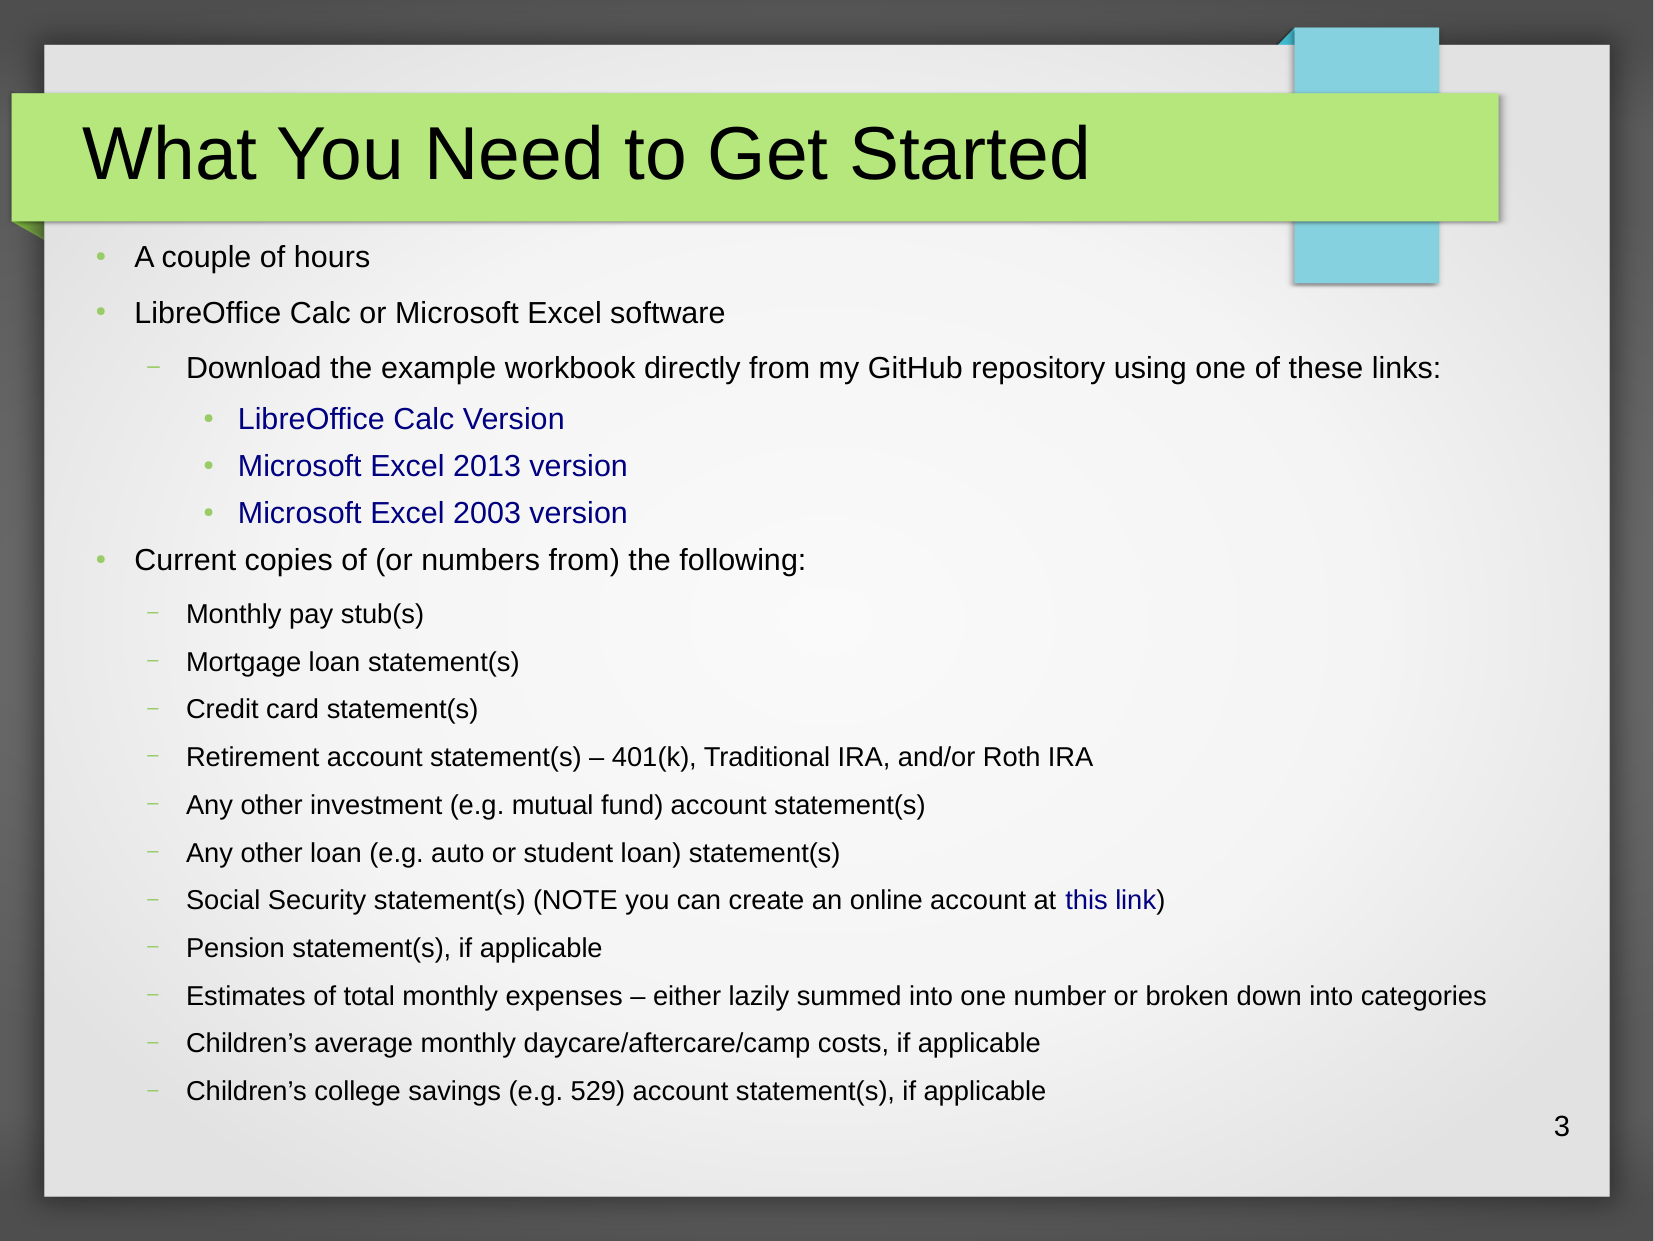

# What You Need to Get Started
A couple of hours
LibreOffice Calc or Microsoft Excel software
Download the example workbook directly from my GitHub repository using one of these links:
LibreOffice Calc Version
Microsoft Excel 2013 version
Microsoft Excel 2003 version
Current copies of (or numbers from) the following:
Monthly pay stub(s)
Mortgage loan statement(s)
Credit card statement(s)
Retirement account statement(s) – 401(k), Traditional IRA, and/or Roth IRA
Any other investment (e.g. mutual fund) account statement(s)
Any other loan (e.g. auto or student loan) statement(s)
Social Security statement(s) (NOTE you can create an online account at this link)
Pension statement(s), if applicable
Estimates of total monthly expenses – either lazily summed into one number or broken down into categories
Children’s average monthly daycare/aftercare/camp costs, if applicable
Children’s college savings (e.g. 529) account statement(s), if applicable
3